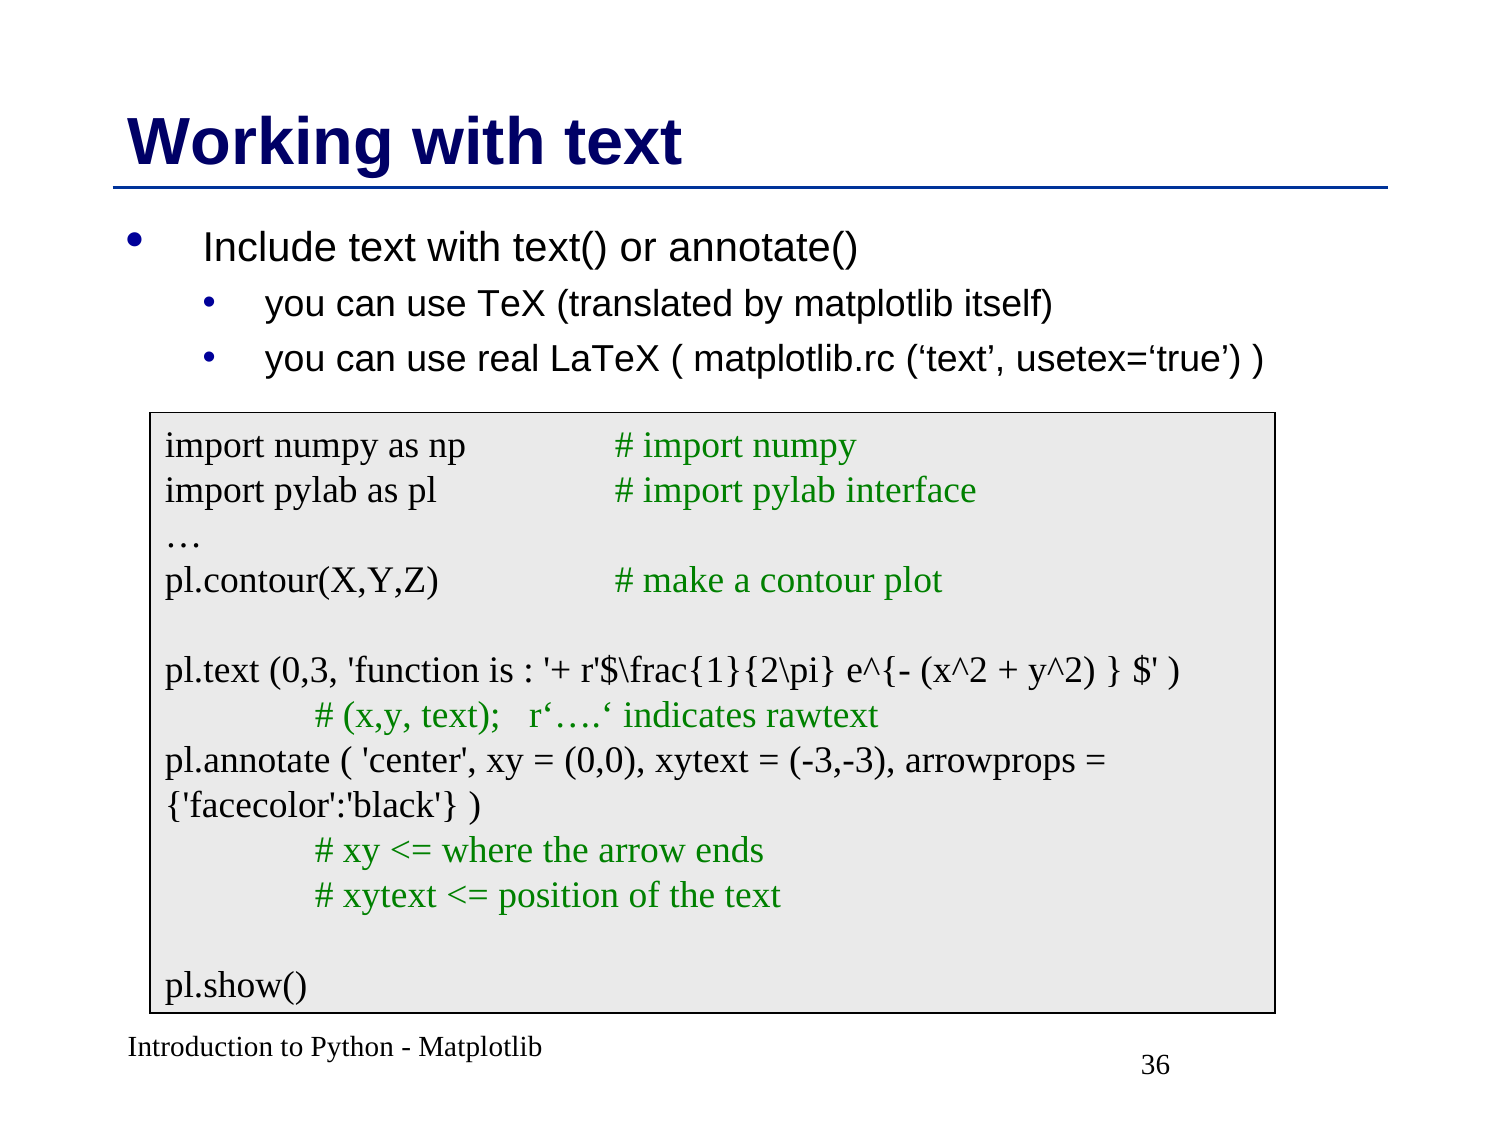

# Working with text
Include text with text() or annotate()
you can use TeX (translated by matplotlib itself)
you can use real LaTeX ( matplotlib.rc (‘text’, usetex=‘true’) )
import numpy as np 	# import numpy
import pylab as pl		# import pylab interface
…
pl.contour(X,Y,Z)		# make a contour plot
pl.text (0,3, 'function is : '+ r'$\frac{1}{2\pi} e^{- (x^2 + y^2) } $' )
	# (x,y, text); r‘….‘ indicates rawtext
pl.annotate ( 'center', xy = (0,0), xytext = (-3,-3), arrowprops = {'facecolor':'black'} )
	# xy <= where the arrow ends
	# xytext <= position of the text
pl.show()
Introduction to Python - Matplotlib